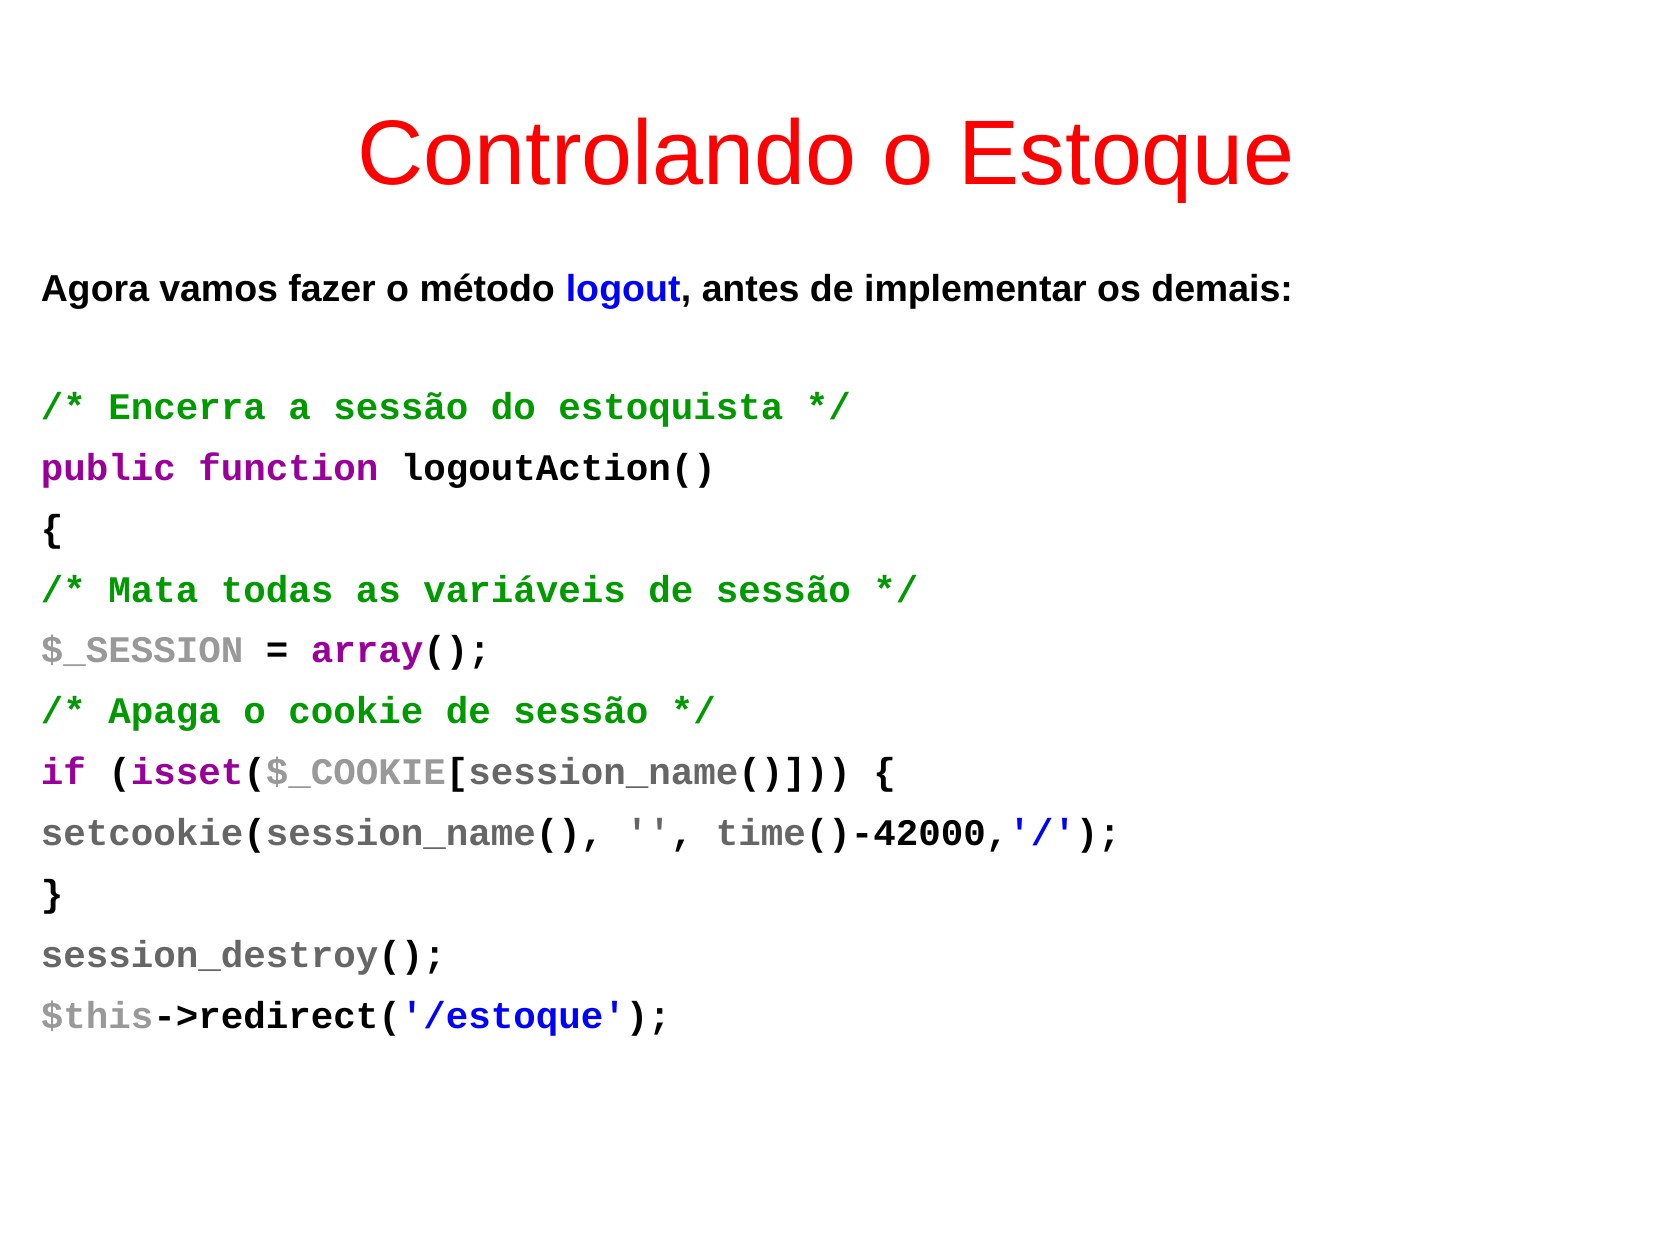

# Controlando o Estoque
Agora vamos fazer o método logout, antes de implementar os demais:
/* Encerra a sessão do estoquista */
public function logoutAction()
{
/* Mata todas as variáveis de sessão */
$_SESSION = array();
/* Apaga o cookie de sessão */
if (isset($_COOKIE[session_name()])) {
setcookie(session_name(), '', time()-42000,'/');
}
session_destroy();
$this->redirect('/estoque');